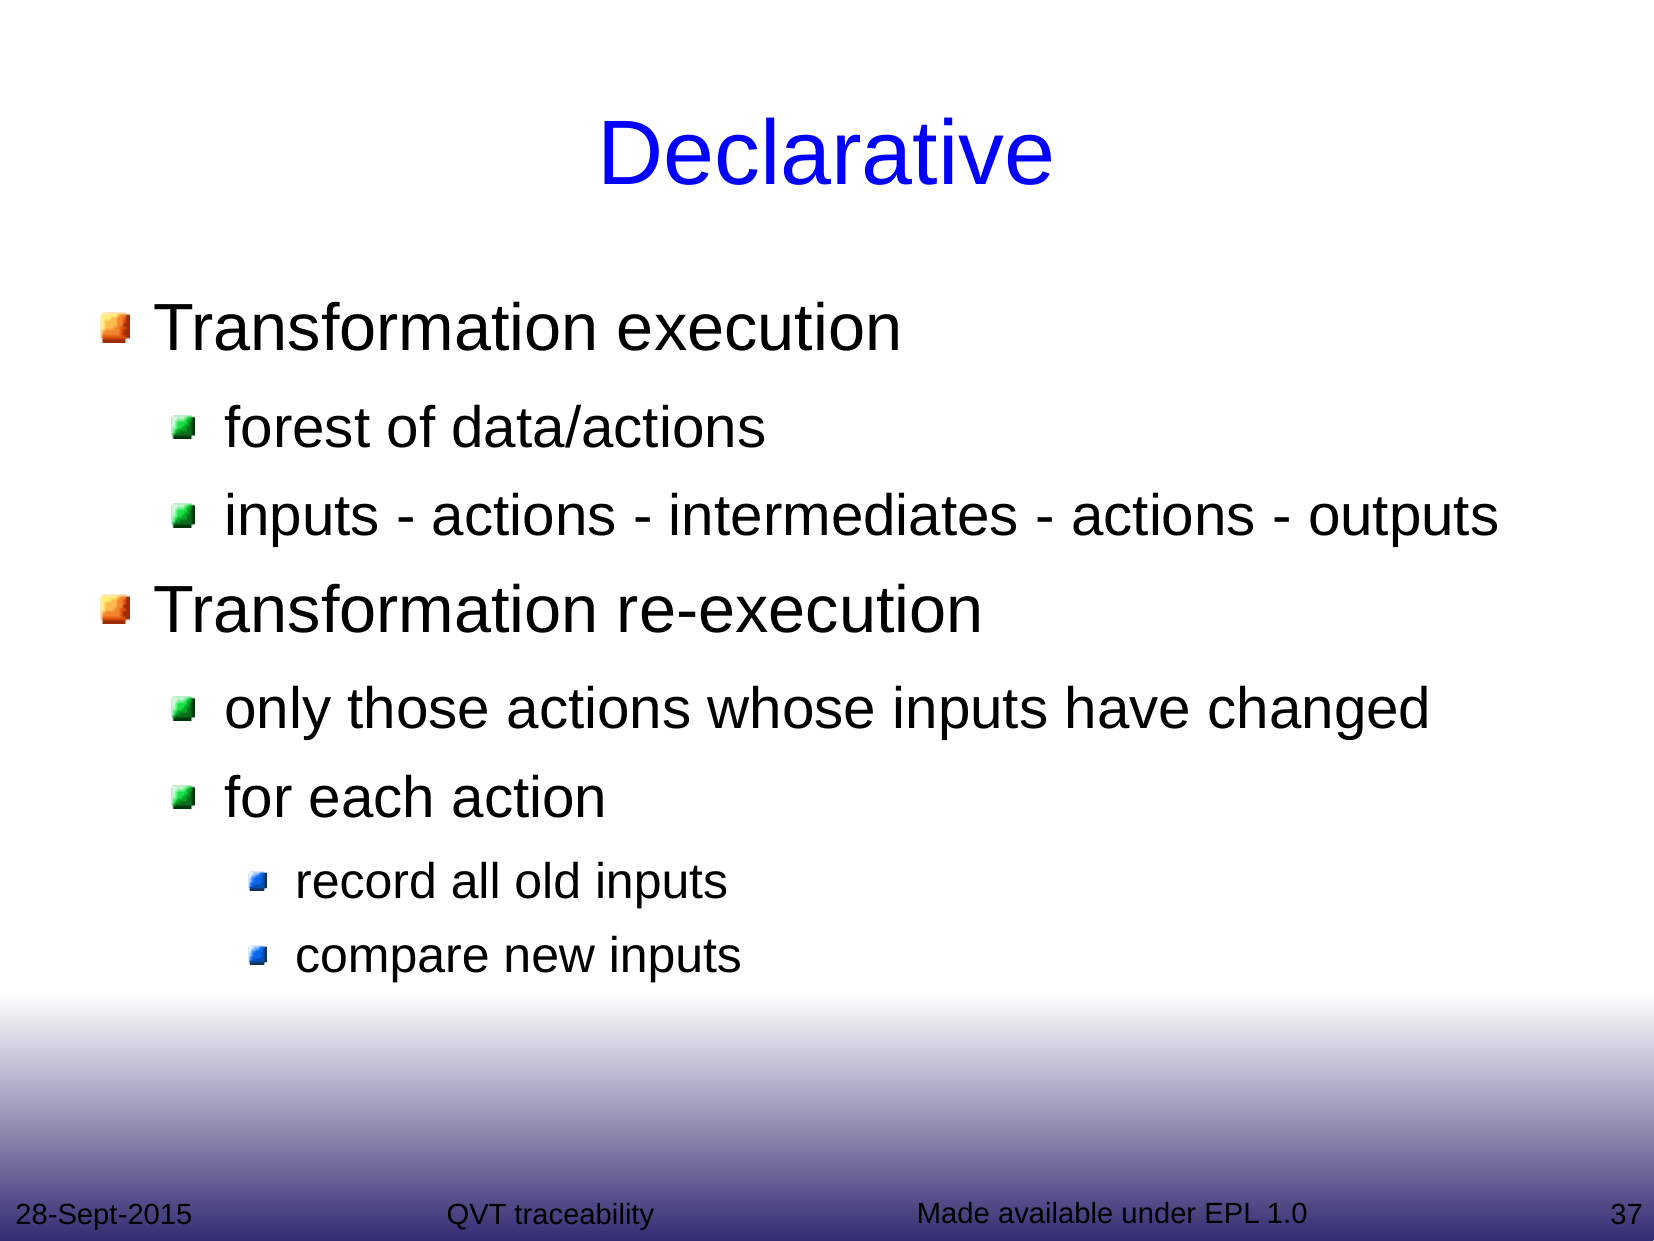

# Declarative
Transformation execution
forest of data/actions
inputs - actions - intermediates - actions - outputs
Transformation re-execution
only those actions whose inputs have changed
for each action
record all old inputs
compare new inputs
28-Sept-2015
QVT traceability
37